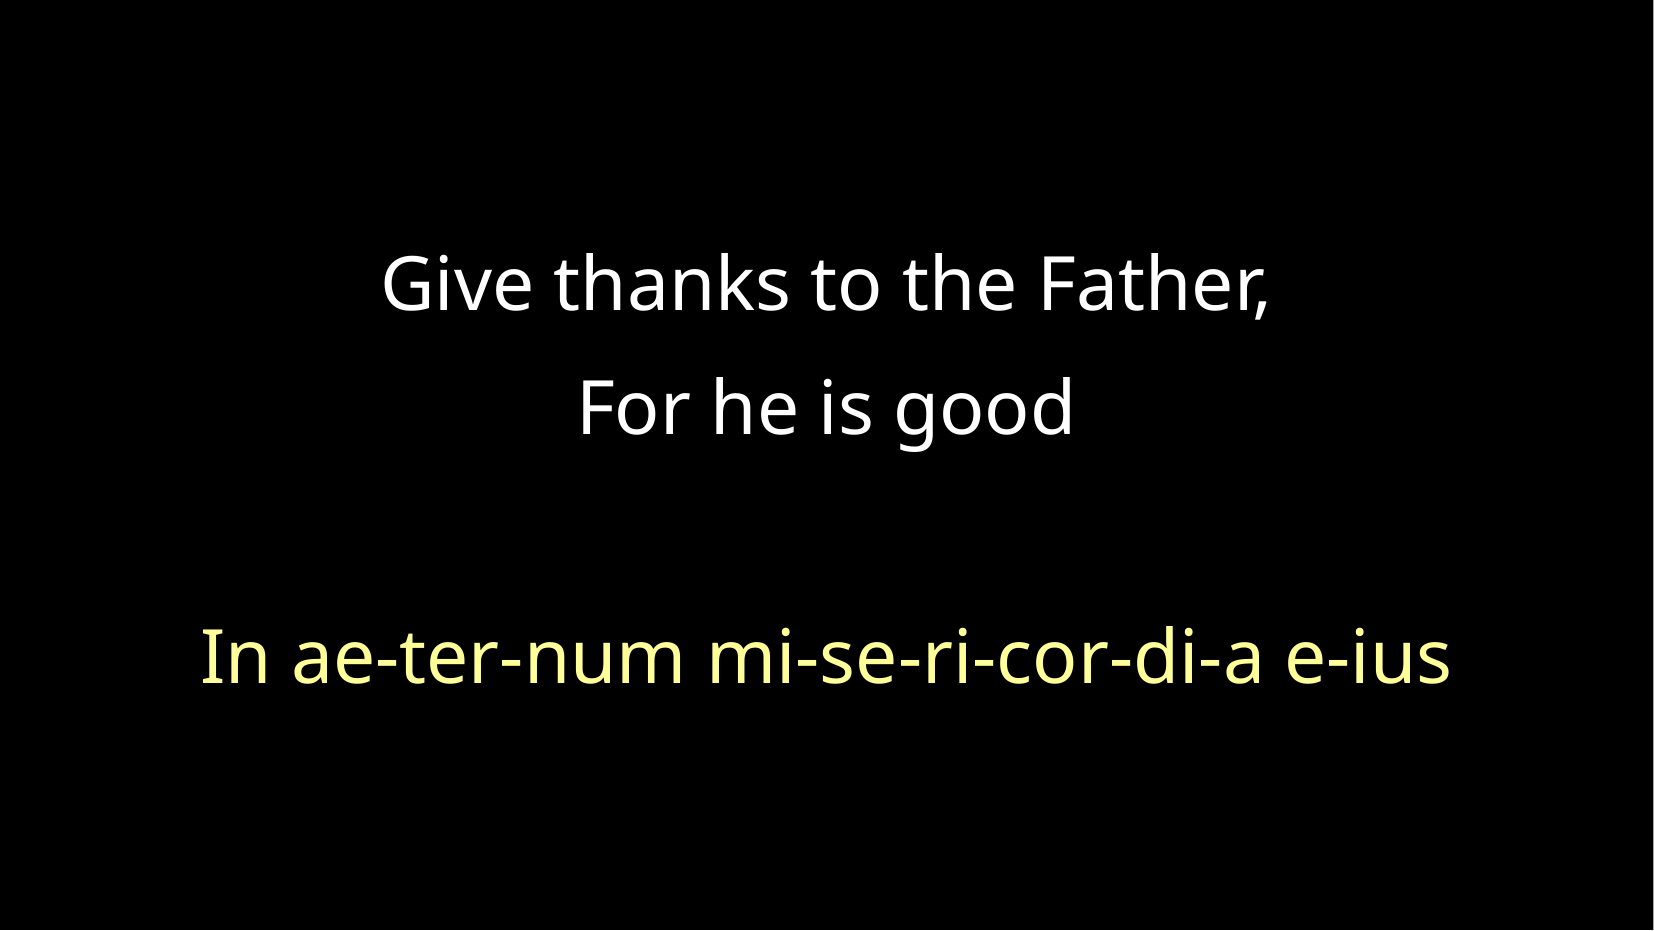

#
Give thanks to the Father,
For he is good
In ae-ter-num mi-se-ri-cor-di-a e-ius